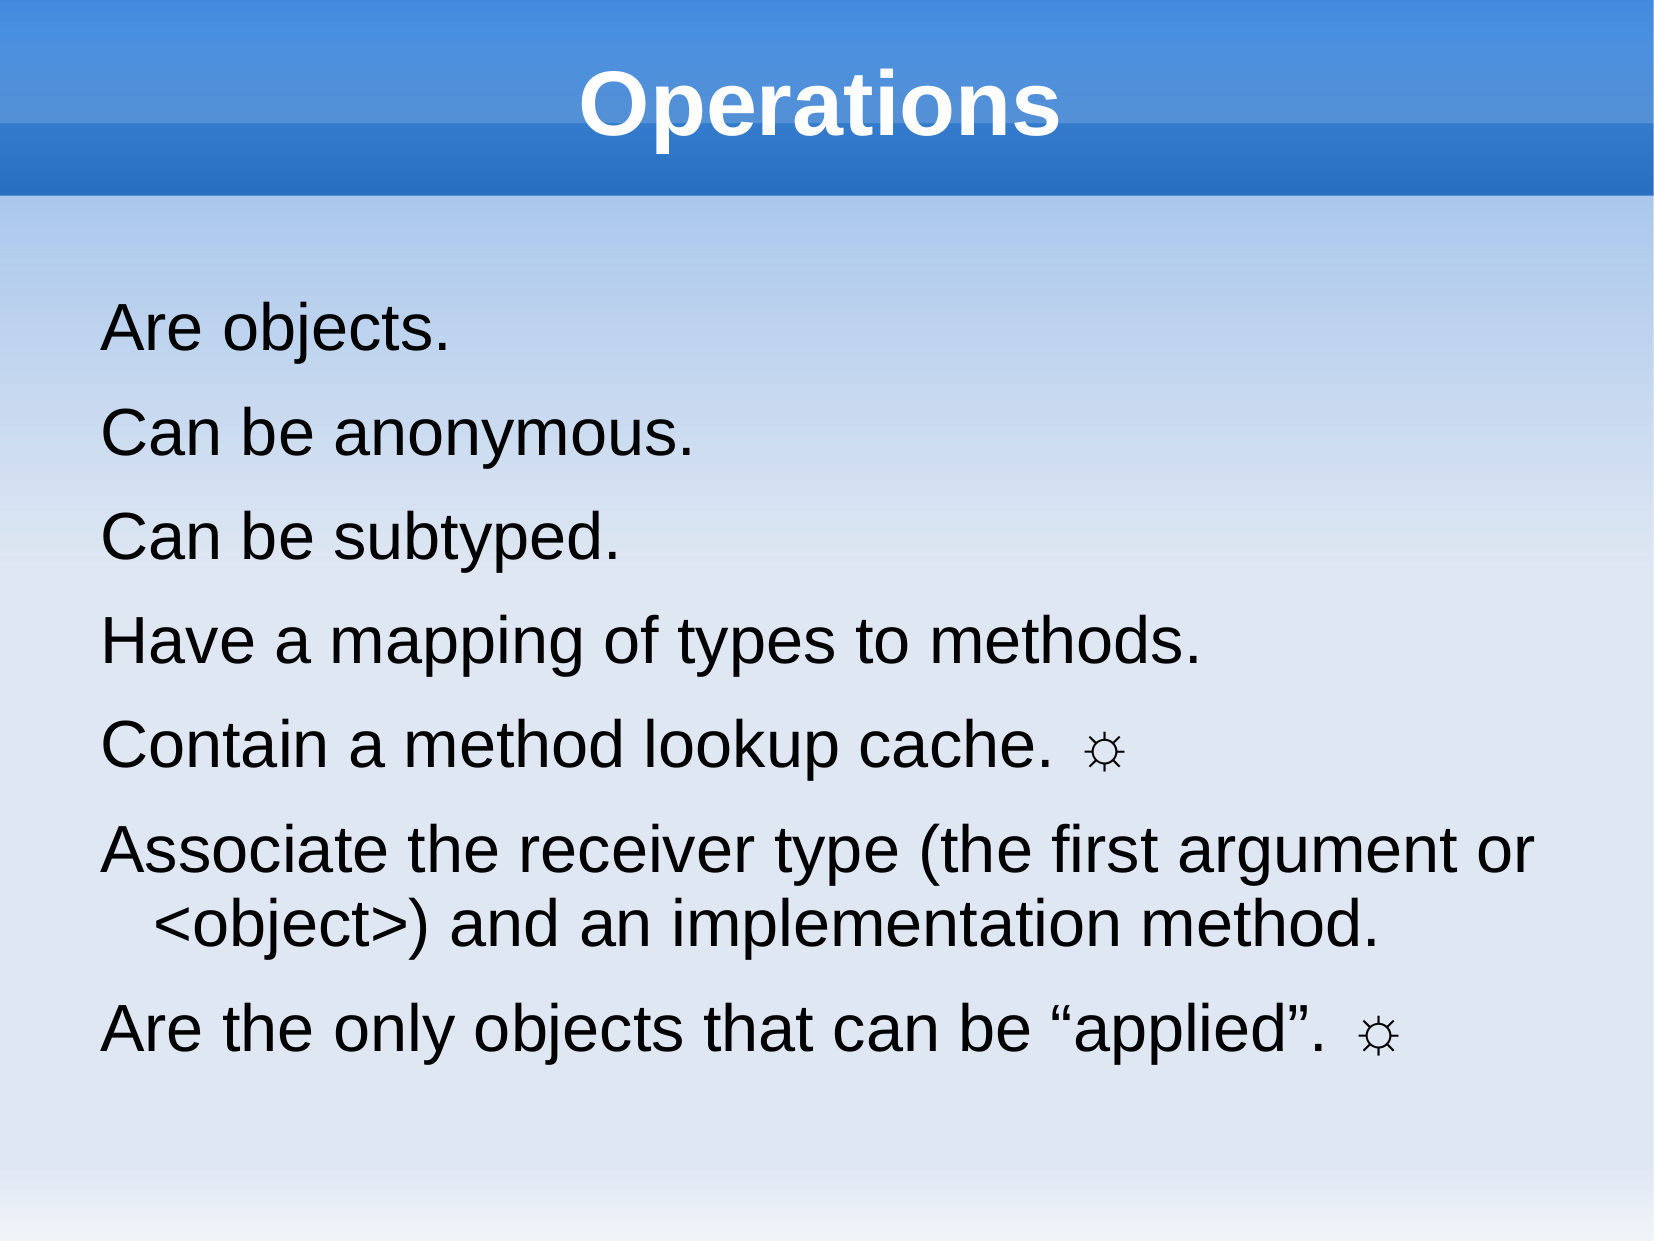

# Operations
Are objects.
Can be anonymous.
Can be subtyped.
Have a mapping of types to methods.
Contain a method lookup cache. ☼
Associate the receiver type (the first argument or <object>) and an implementation method.
Are the only objects that can be “applied”. ☼